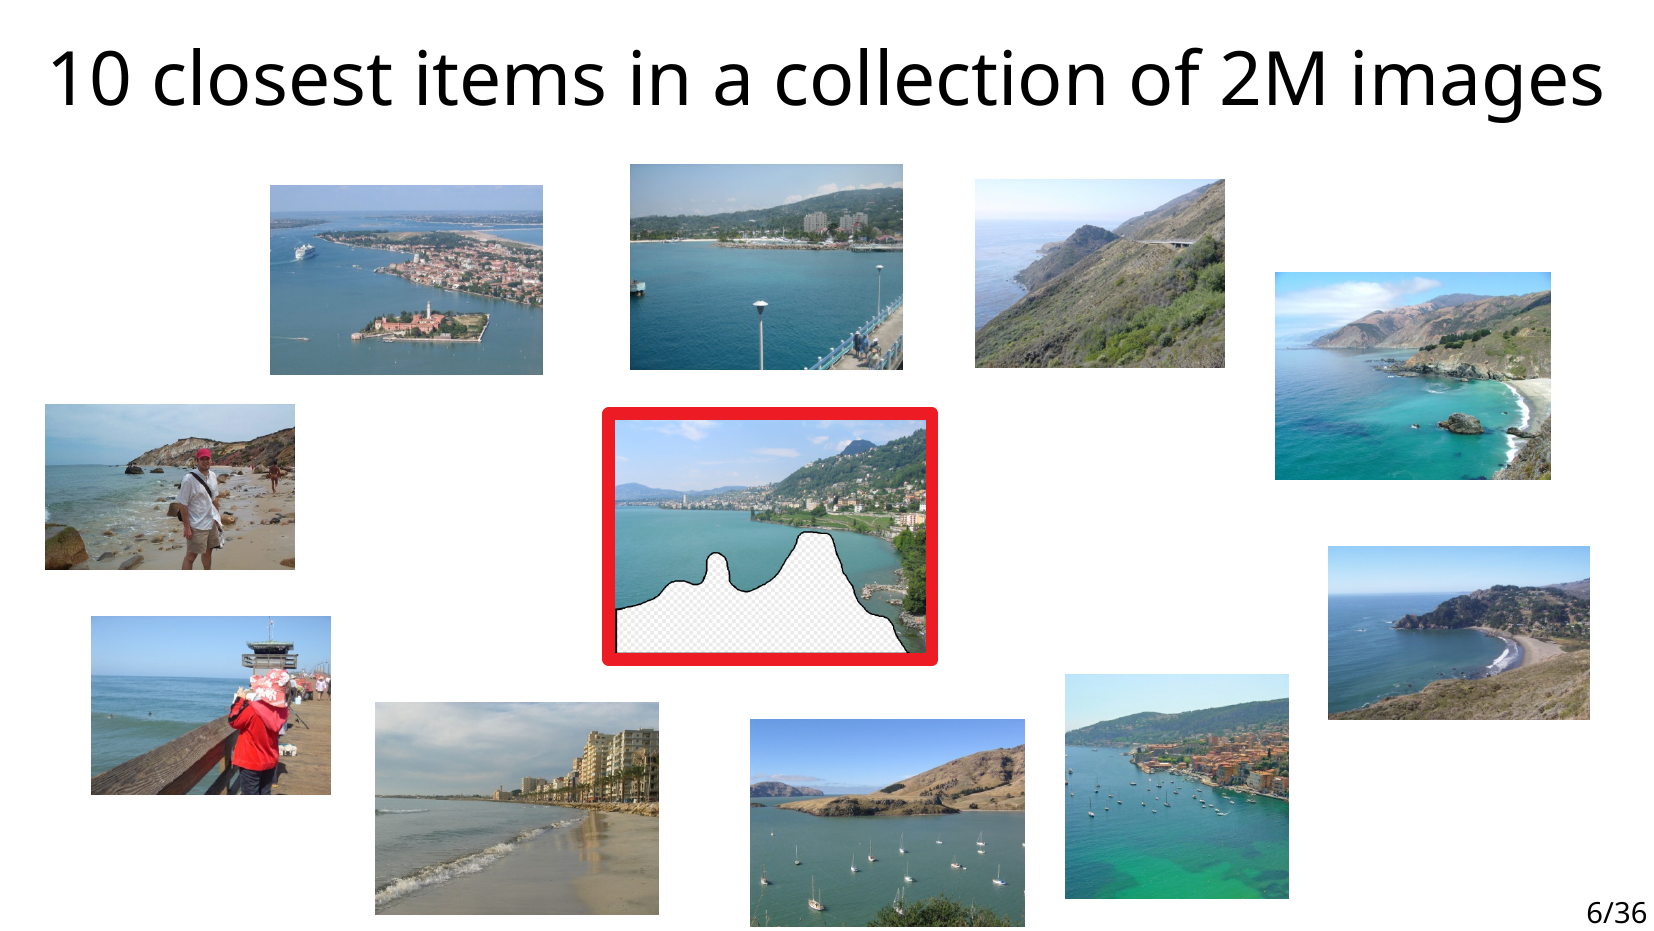

# 10 closest items in a collection of 2M images
6